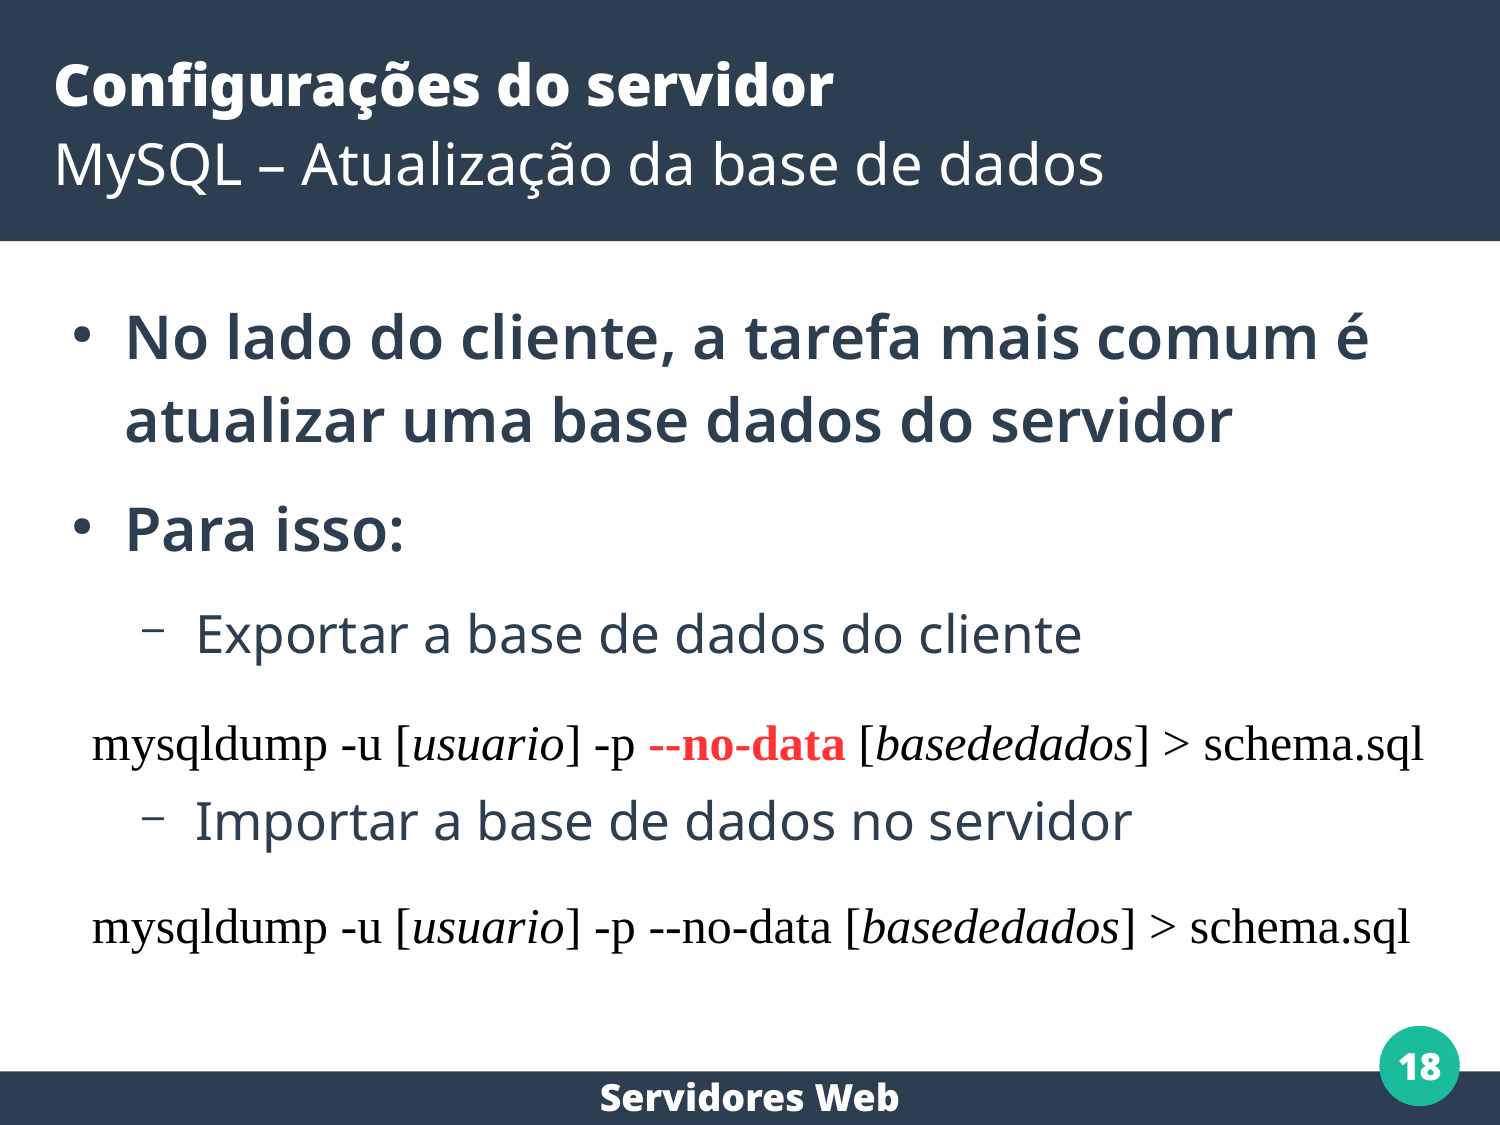

# Configurações do servidor MySQL – Atualização da base de dados
No lado do cliente, a tarefa mais comum é atualizar uma base dados do servidor
Para isso:
Exportar a base de dados do cliente
Importar a base de dados no servidor
mysqldump -u [usuario] -p --no-data [basededados] > schema.sql
mysqldump -u [usuario] -p --no-data [basededados] > schema.sql
18
Servidores Web